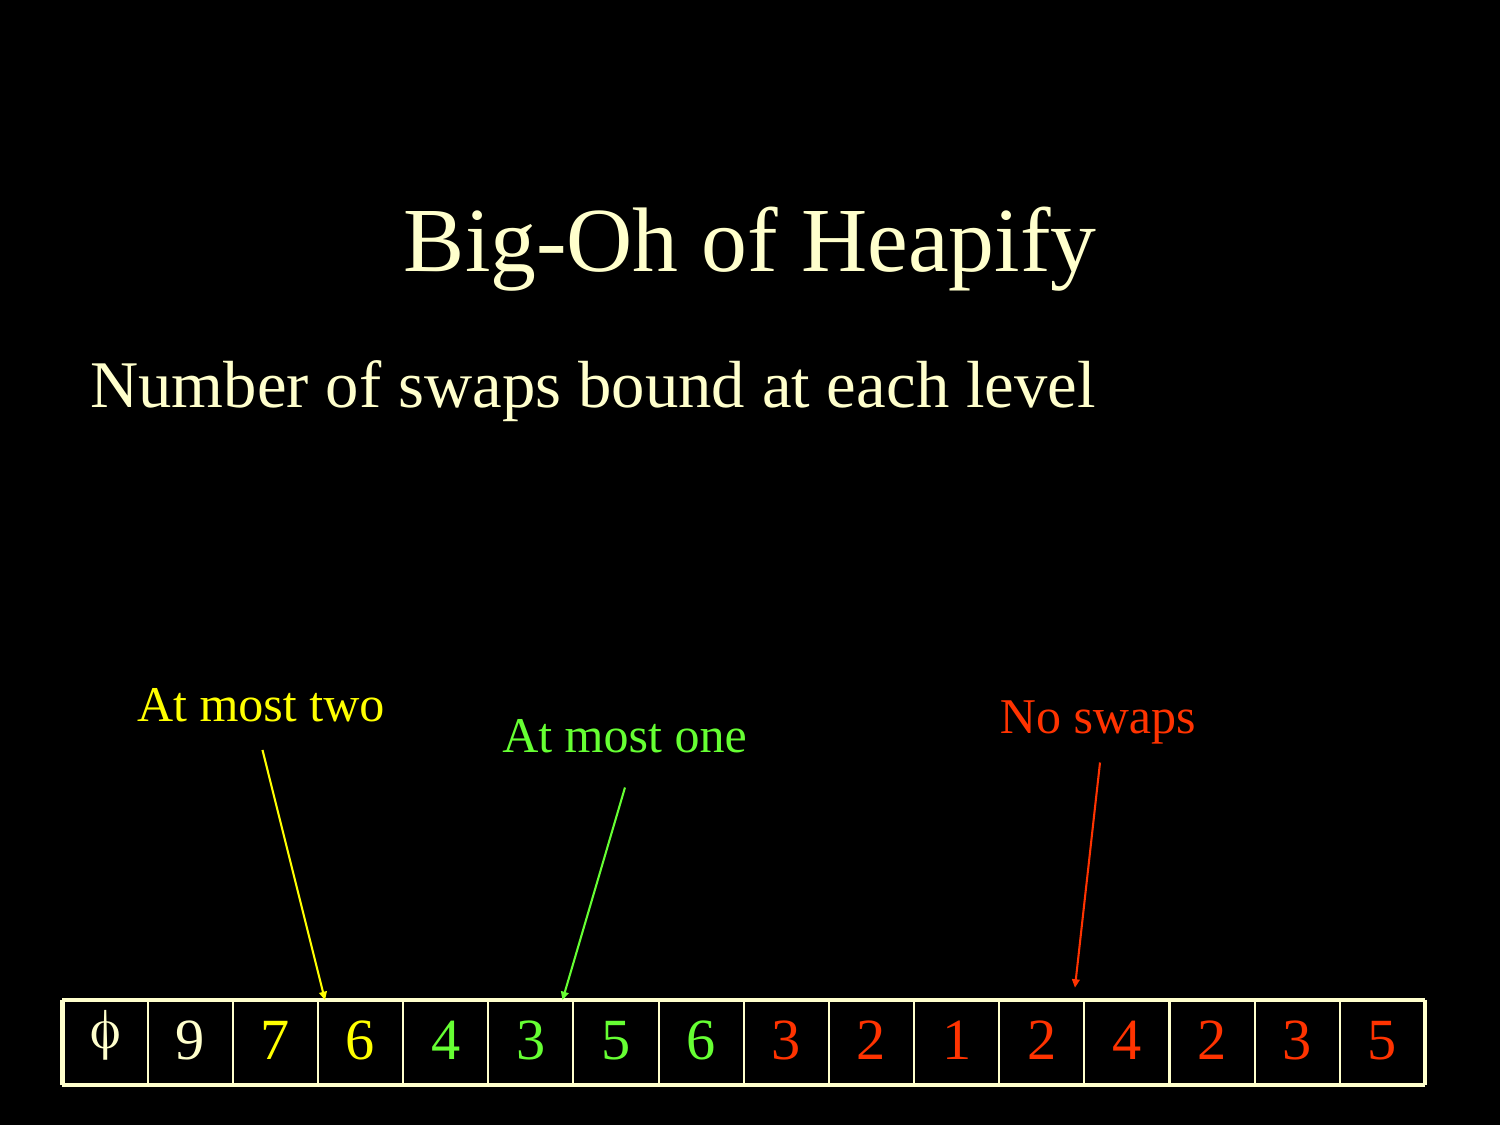

# Big-Oh of Heapify
Number of swaps bound at each level
At most two
No swaps
At most one

9
7
6
4
3
5
6
3
2
1
2
4
2
3
5